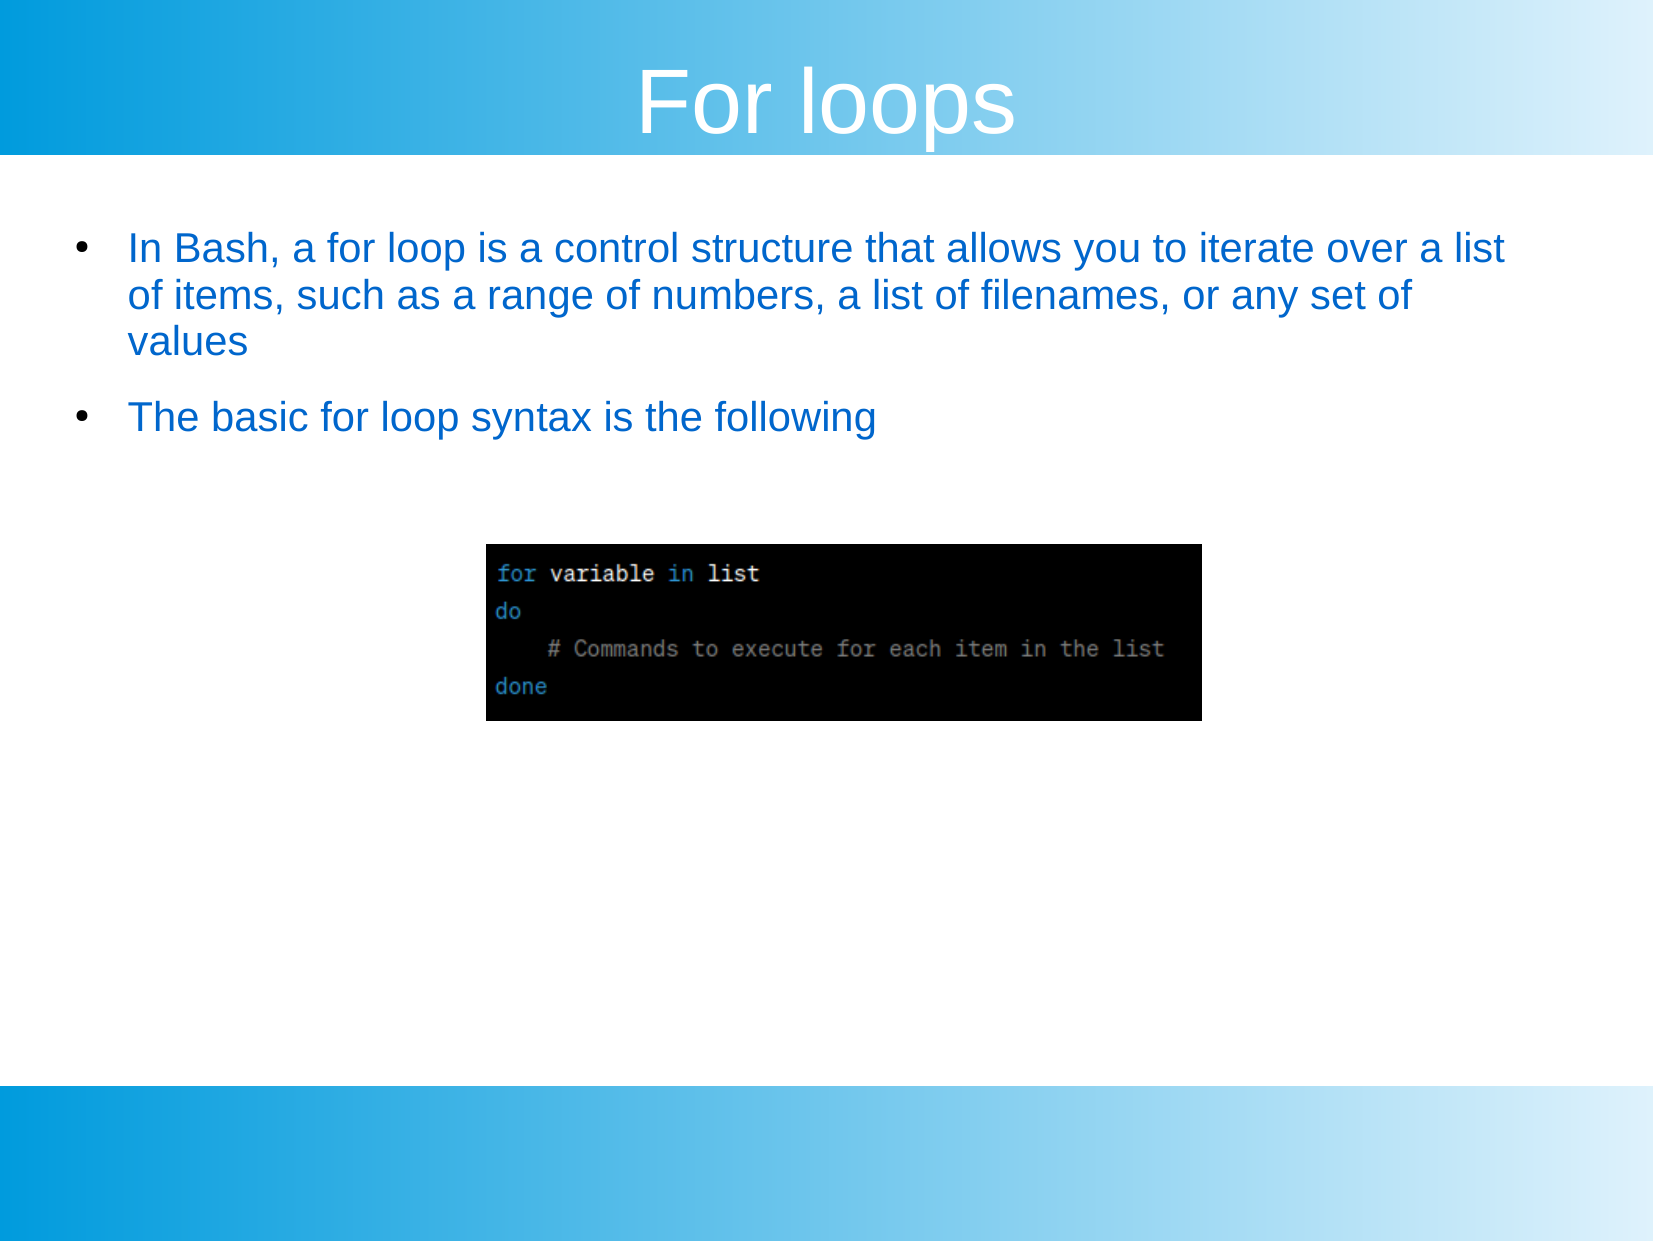

# For loops
In Bash, a for loop is a control structure that allows you to iterate over a list of items, such as a range of numbers, a list of filenames, or any set of values
The basic for loop syntax is the following